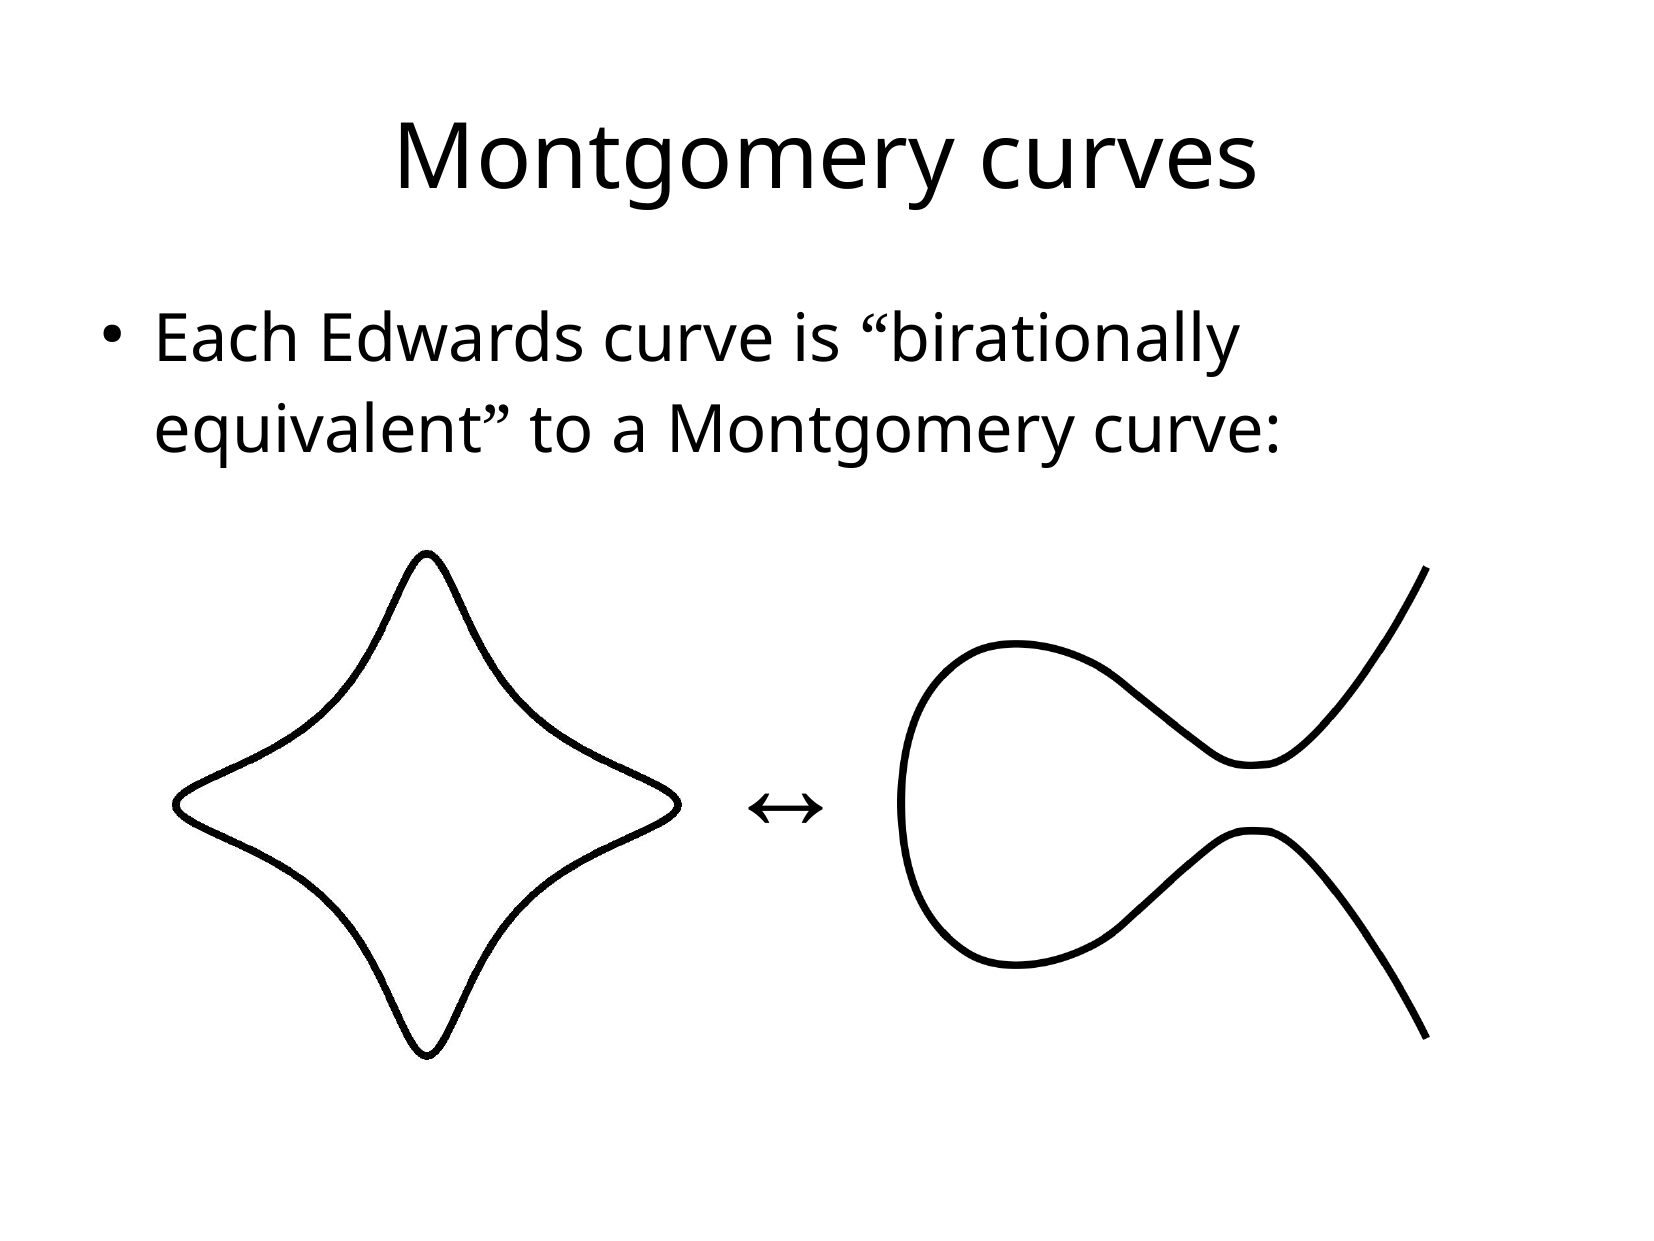

# Montgomery curves
Each Edwards curve is “birationally equivalent” to a Montgomery curve:
↔